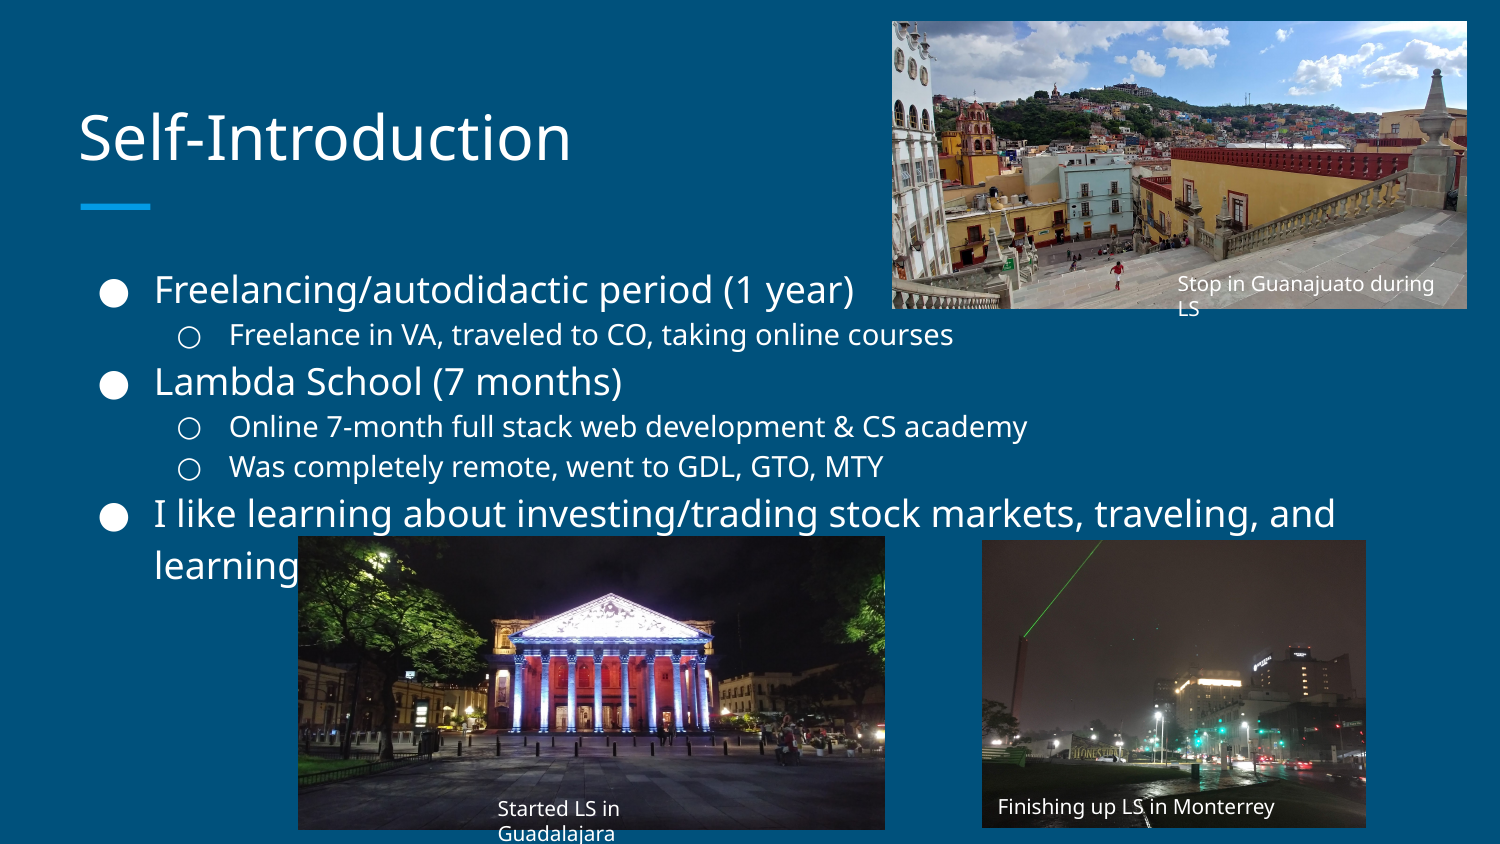

# Self-Introduction
Freelancing/autodidactic period (1 year)
Freelance in VA, traveled to CO, taking online courses
Lambda School (7 months)
Online 7-month full stack web development & CS academy
Was completely remote, went to GDL, GTO, MTY
I like learning about investing/trading stock markets, traveling, and learning Spanish
Stop in Guanajuato during LS
Finishing up LS in Monterrey
Started LS in Guadalajara